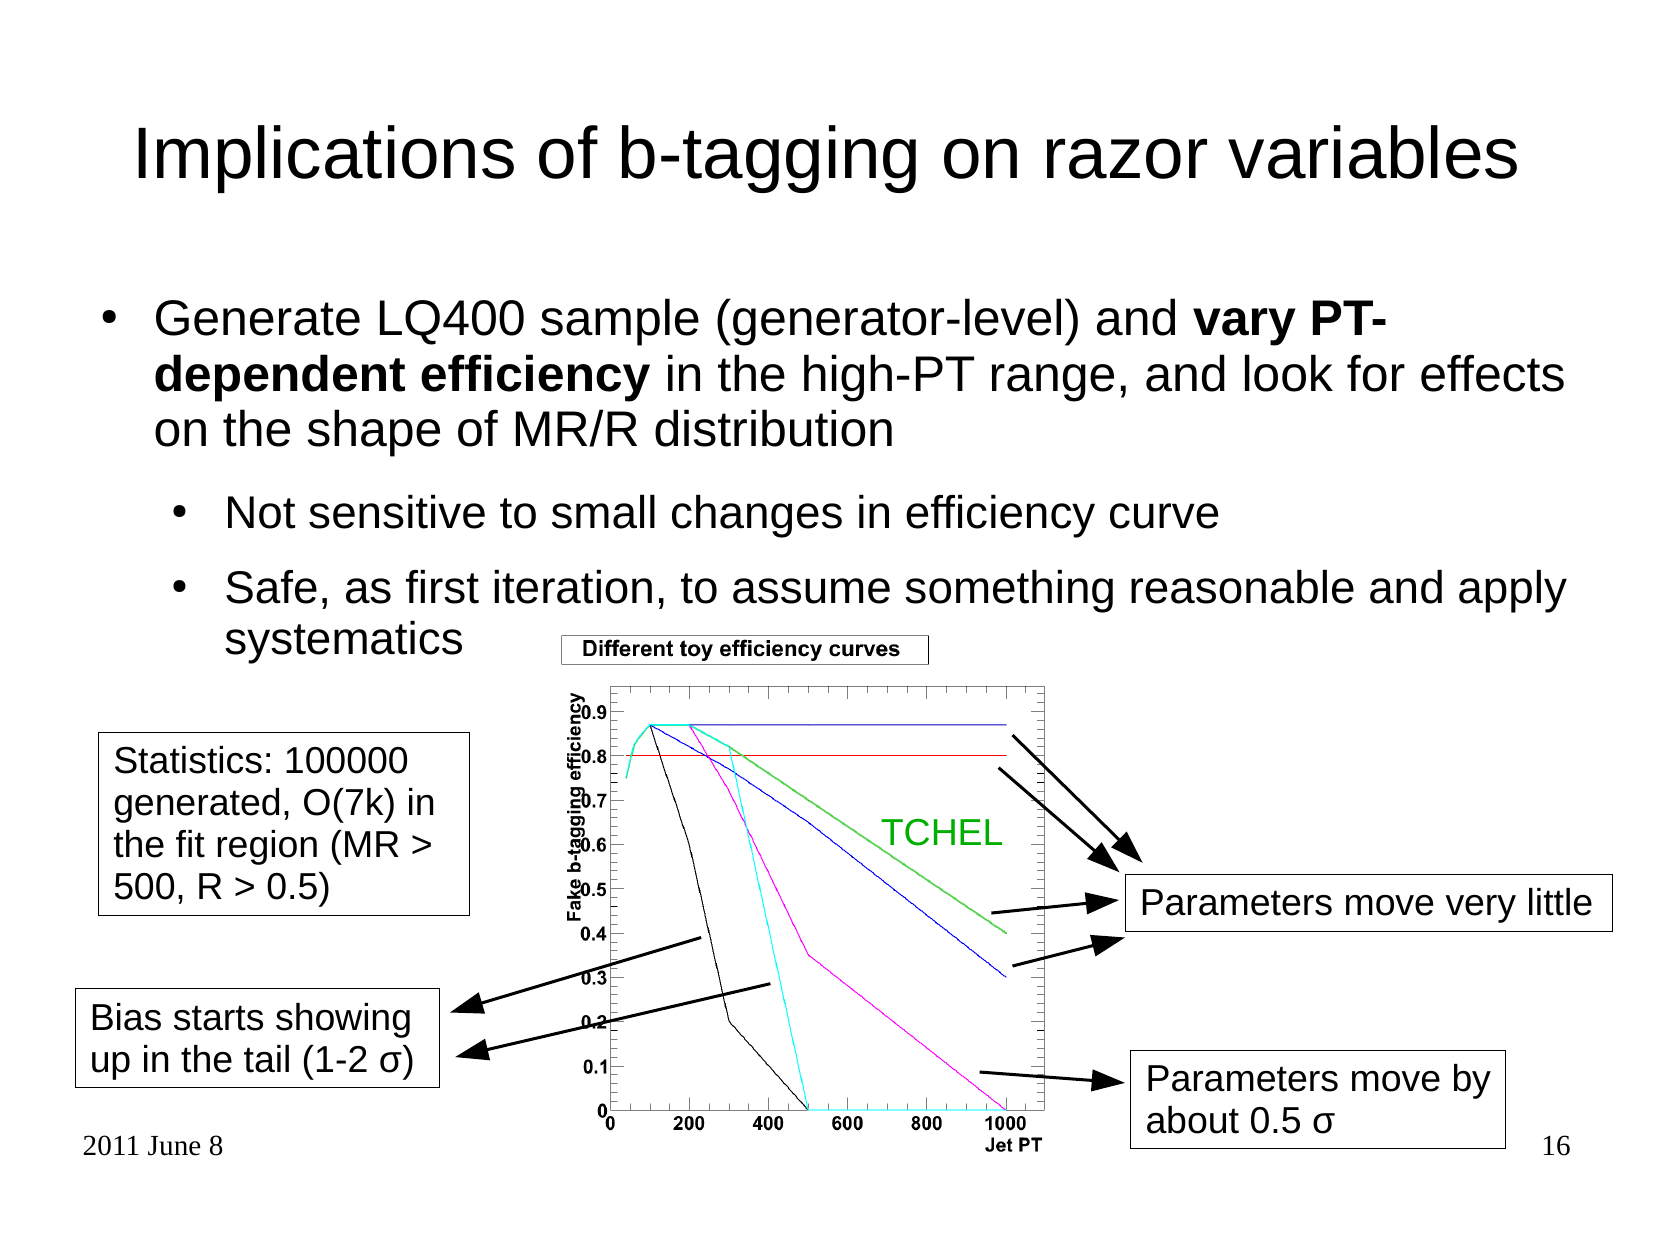

# Implications of b-tagging on razor variables
Generate LQ400 sample (generator-level) and vary PT-dependent efficiency in the high-PT range, and look for effects on the shape of MR/R distribution
Not sensitive to small changes in efficiency curve
Safe, as first iteration, to assume something reasonable and apply systematics
Statistics: 100000 generated, O(7k) in the fit region (MR > 500, R > 0.5)
TCHEL
Parameters move very little
Bias starts showing up in the tail (1-2 σ)
Parameters move by about 0.5 σ
2011 June 8
16